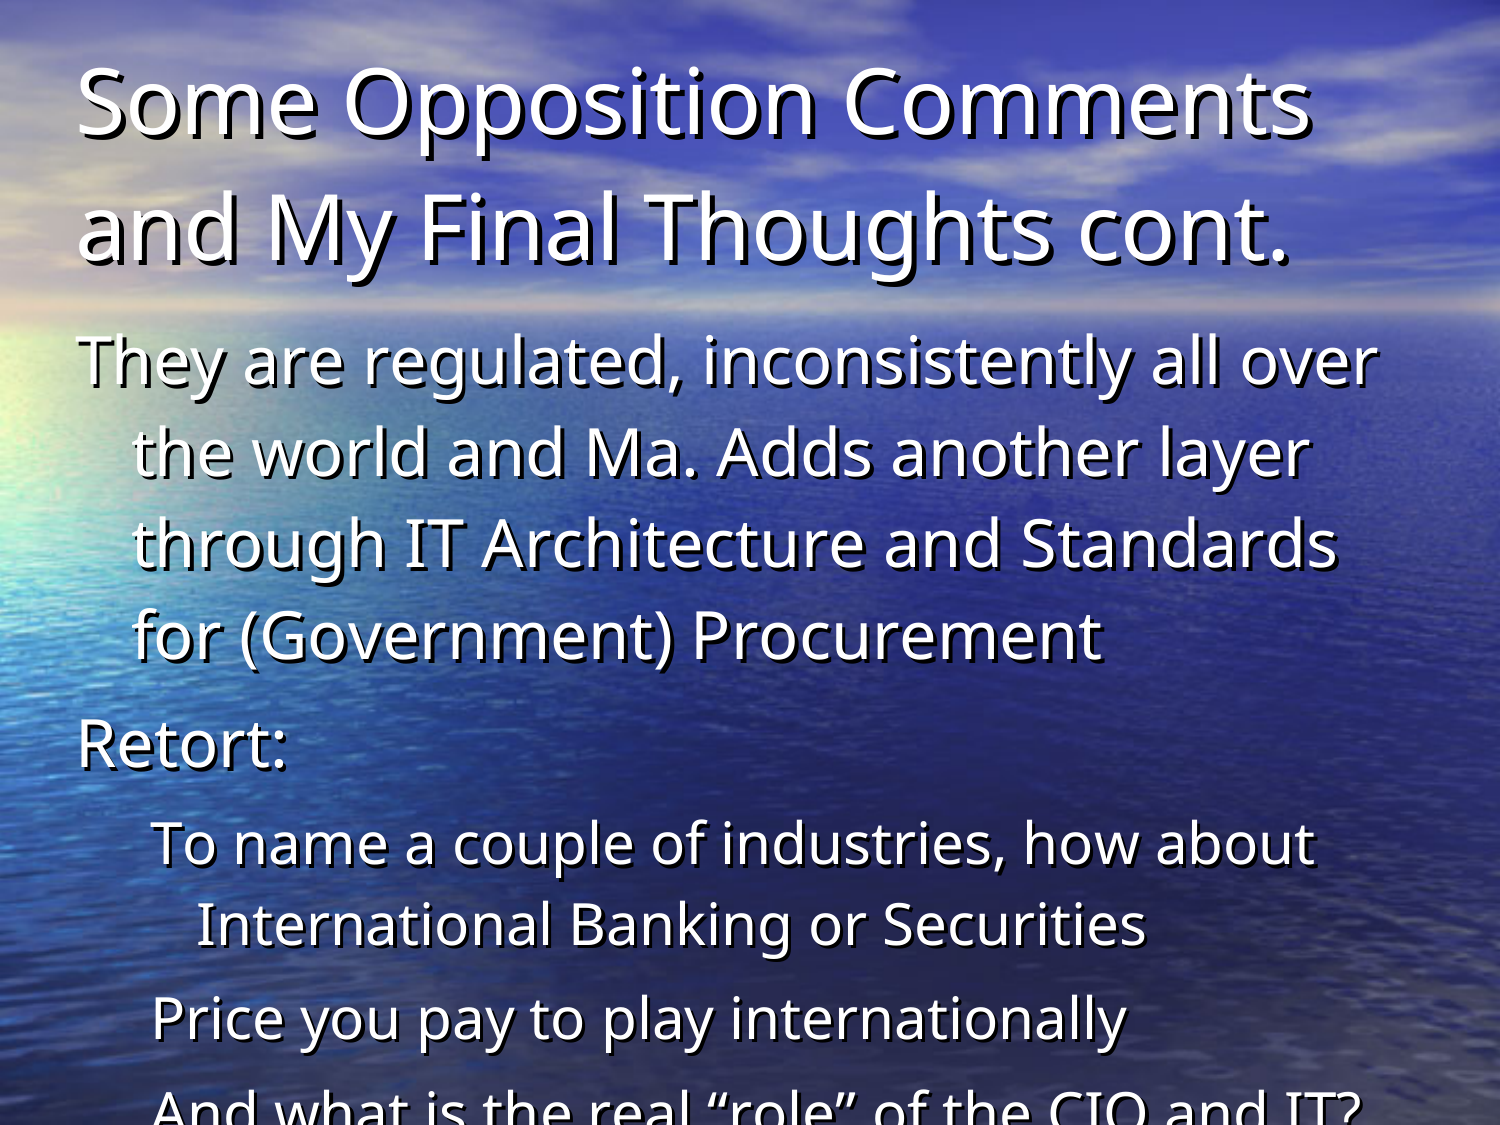

# Some Opposition Comments and My Final Thoughts cont.
They are regulated, inconsistently all over the world and Ma. Adds another layer through IT Architecture and Standards for (Government) Procurement
Retort:
To name a couple of industries, how about International Banking or Securities
Price you pay to play internationally
And what is the real “role” of the CIO and IT?